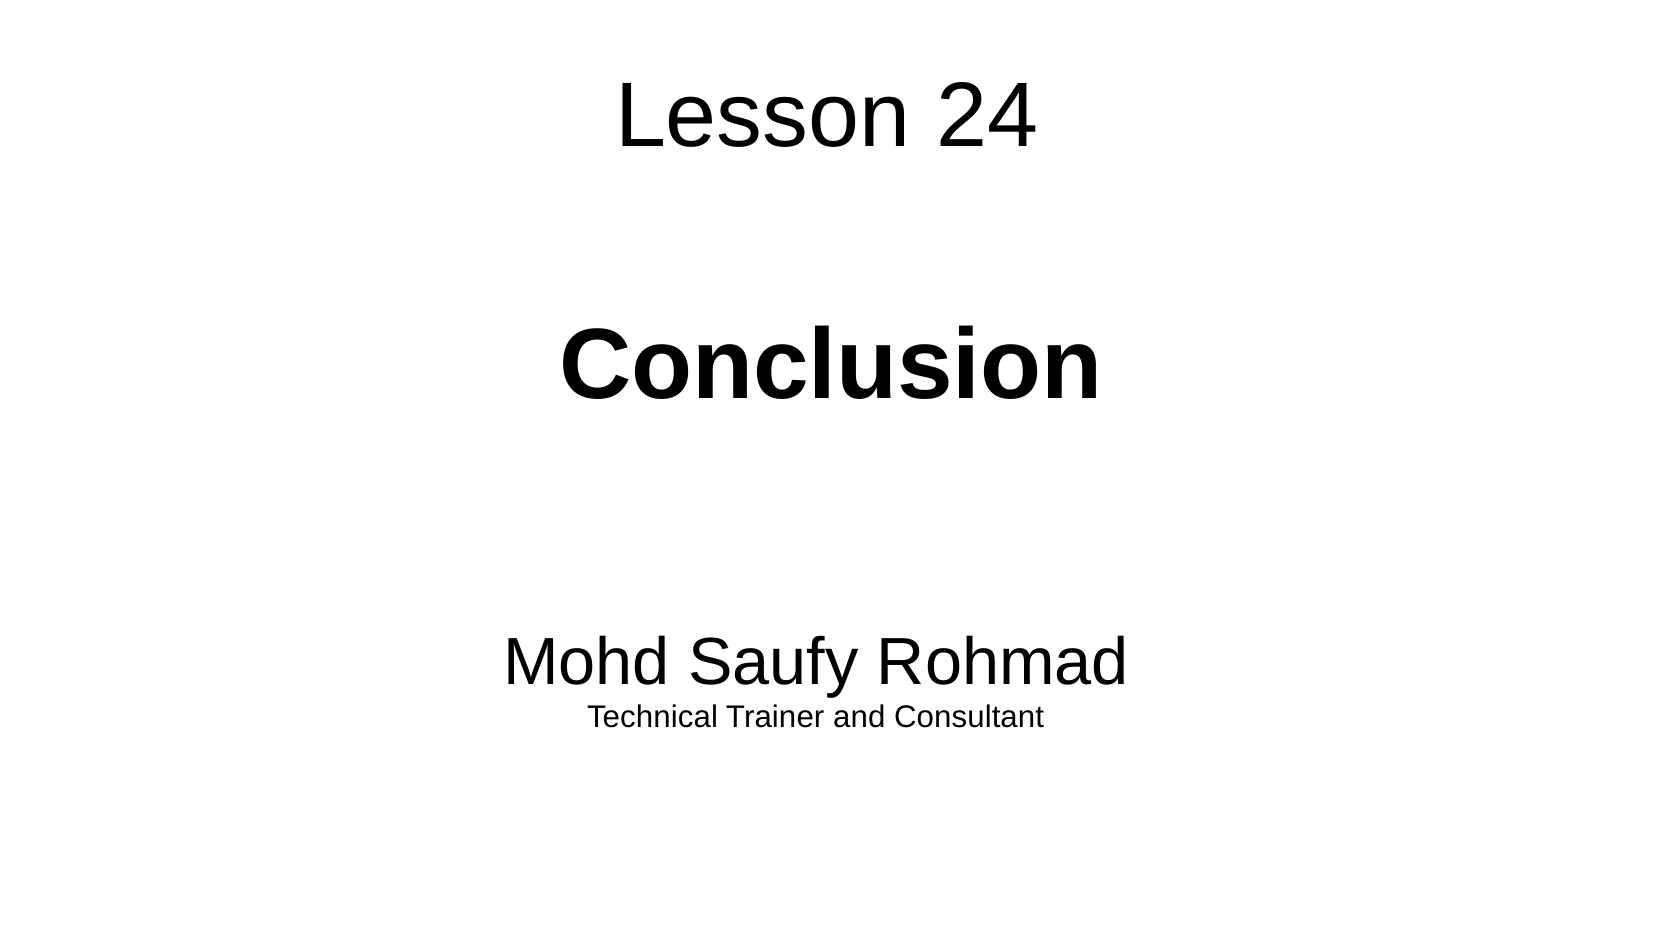

# Lesson 24
Conclusion
Mohd Saufy Rohmad
Technical Trainer and Consultant